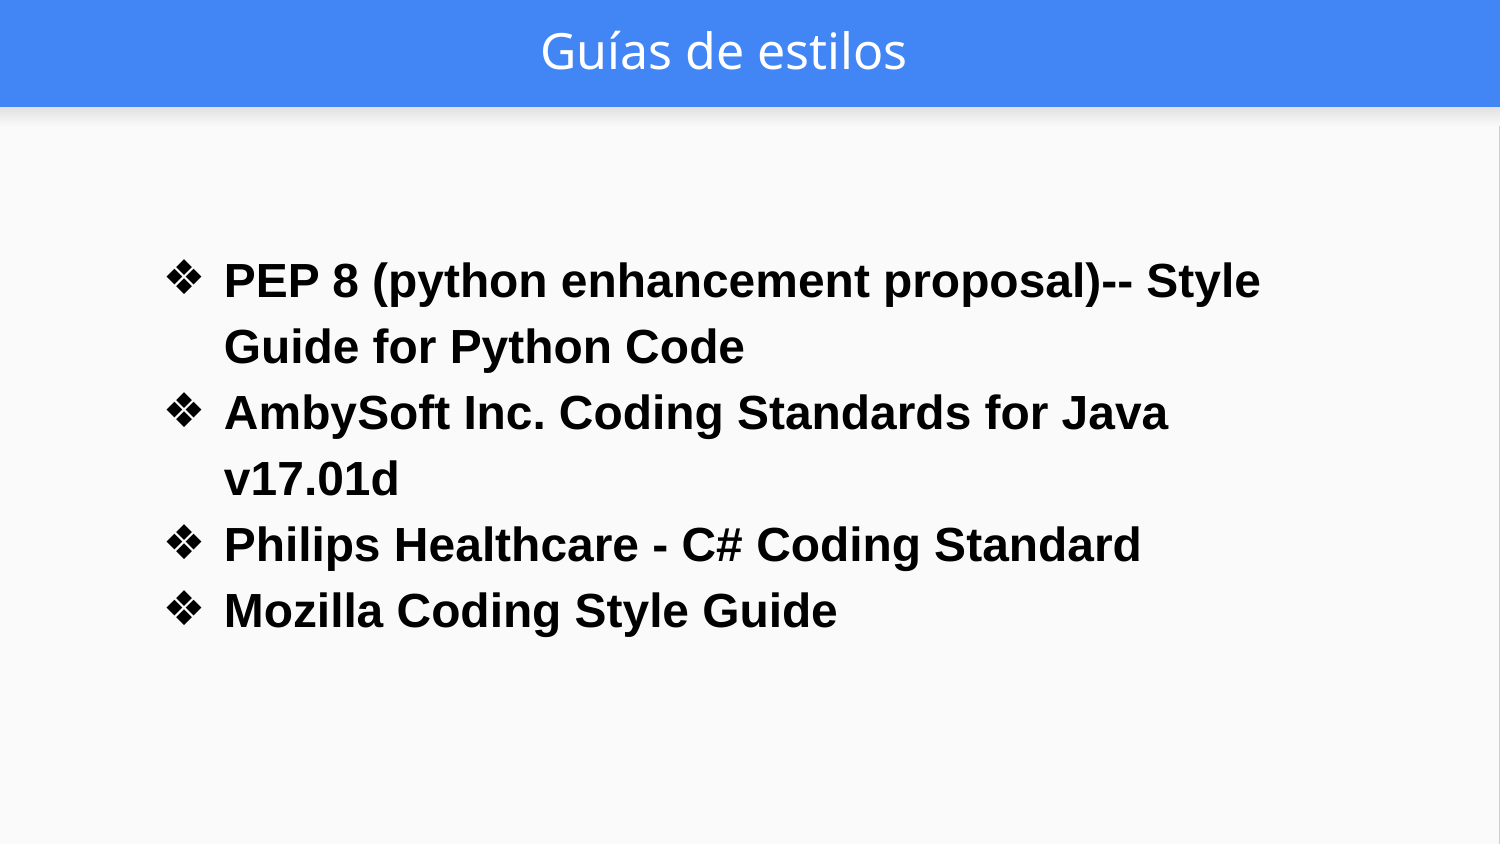

# Guías de estilos
PEP 8 (python enhancement proposal)-- Style Guide for Python Code
AmbySoft Inc. Coding Standards for Java v17.01d
Philips Healthcare - C# Coding Standard
Mozilla Coding Style Guide